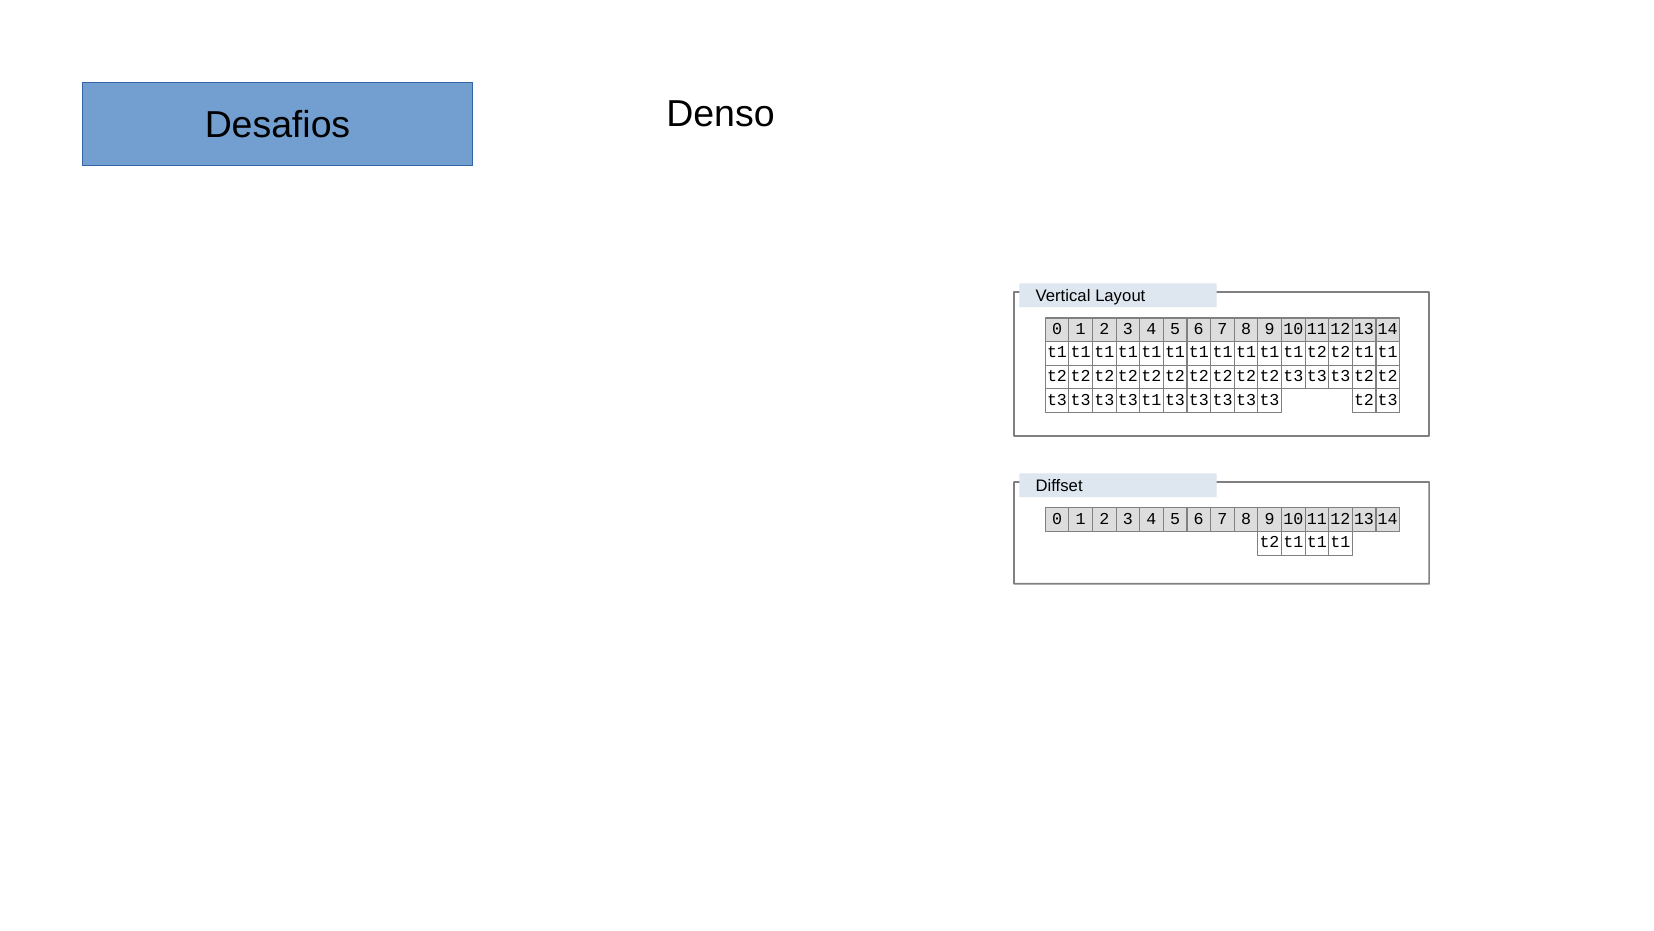

Desafios
Denso
Vertical Layout
0
1
2
3
4
5
6
7
8
9
10
11
12
13
14
t1
t1
t1
t1
t1
t1
t1
t1
t1
t1
t1
t2
t2
t1
t1
t2
t2
t2
t2
t2
t2
t2
t2
t2
t2
t3
t3
t3
t2
t2
t3
t3
t3
t3
t1
t3
t3
t3
t3
t3
t2
t3
Diffset
0
1
2
3
4
5
6
7
8
9
10
11
12
13
14
t2
t1
t1
t1